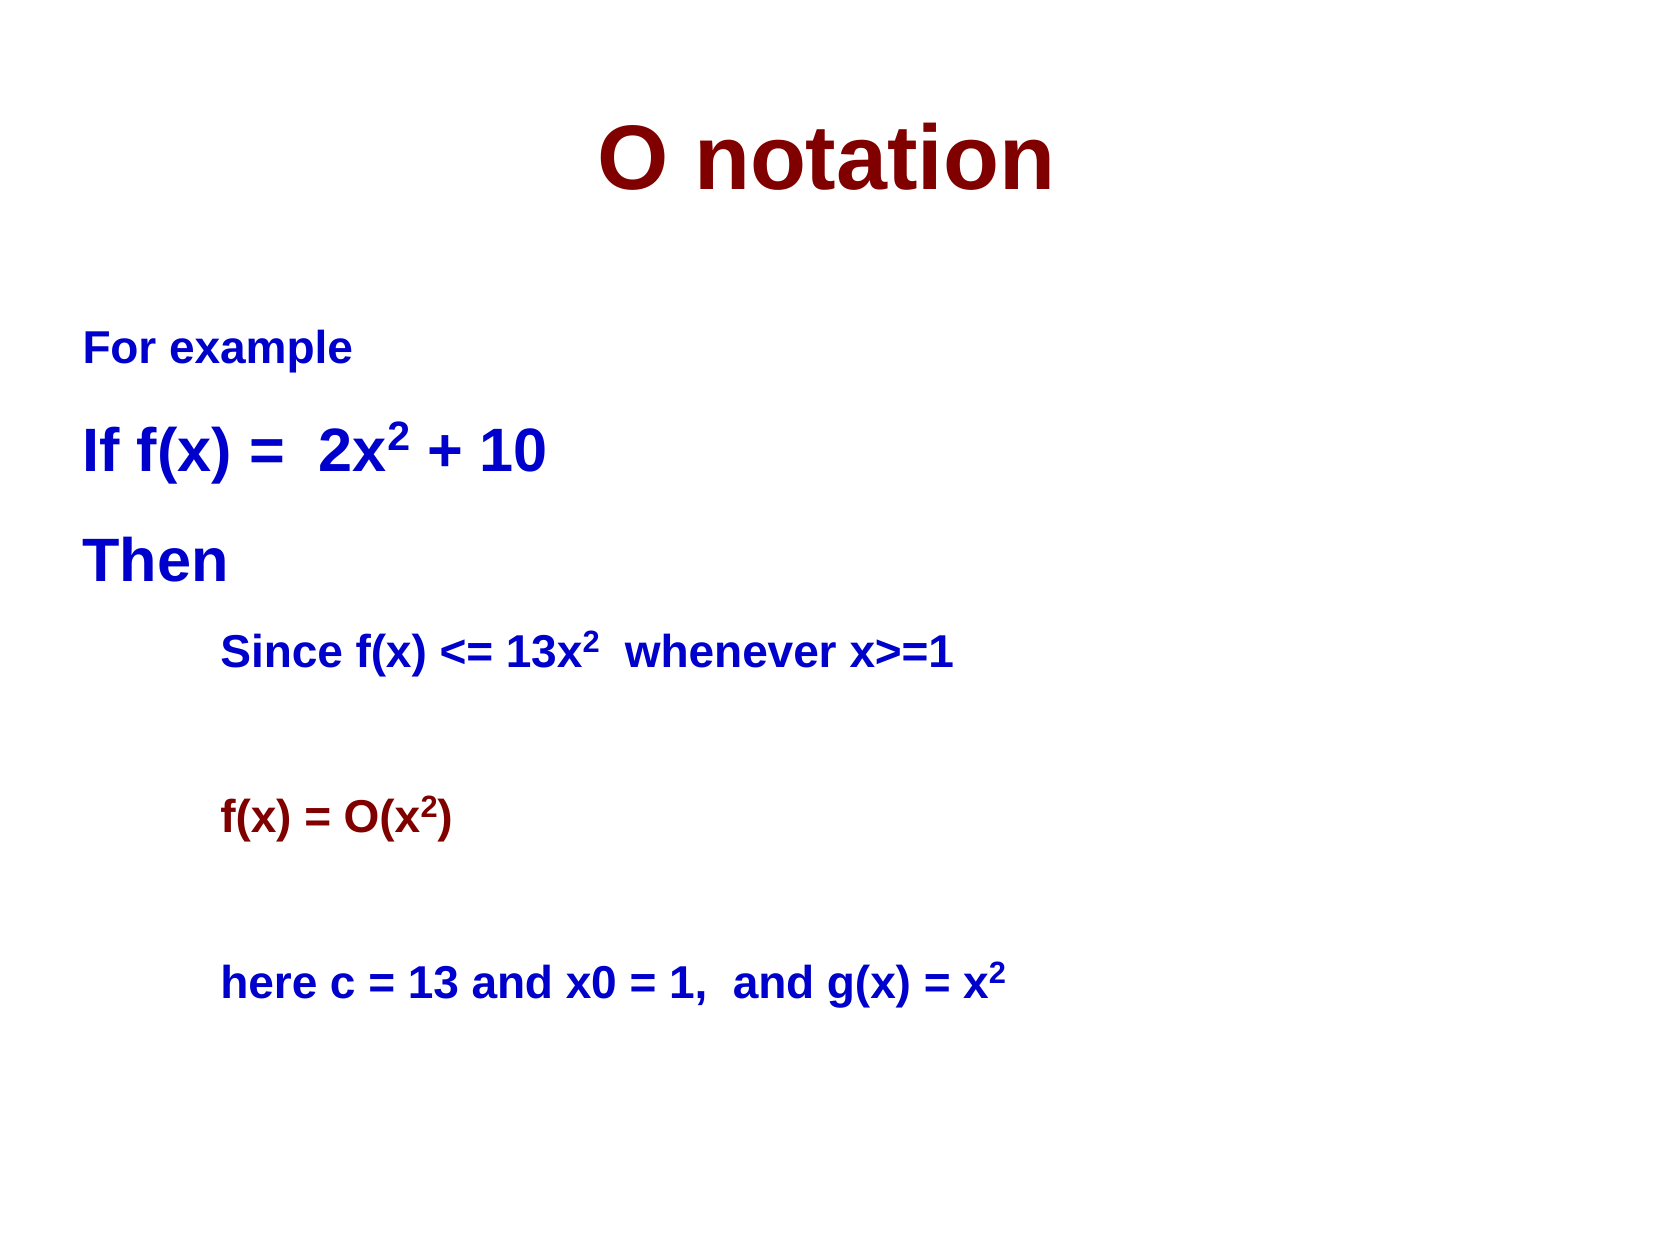

# O notation
For example
If f(x) = 2x2 + 10
Then
Since f(x) <= 13x2 whenever x>=1
f(x) = O(x2)
here c = 13 and x0 = 1, and g(x) = x2